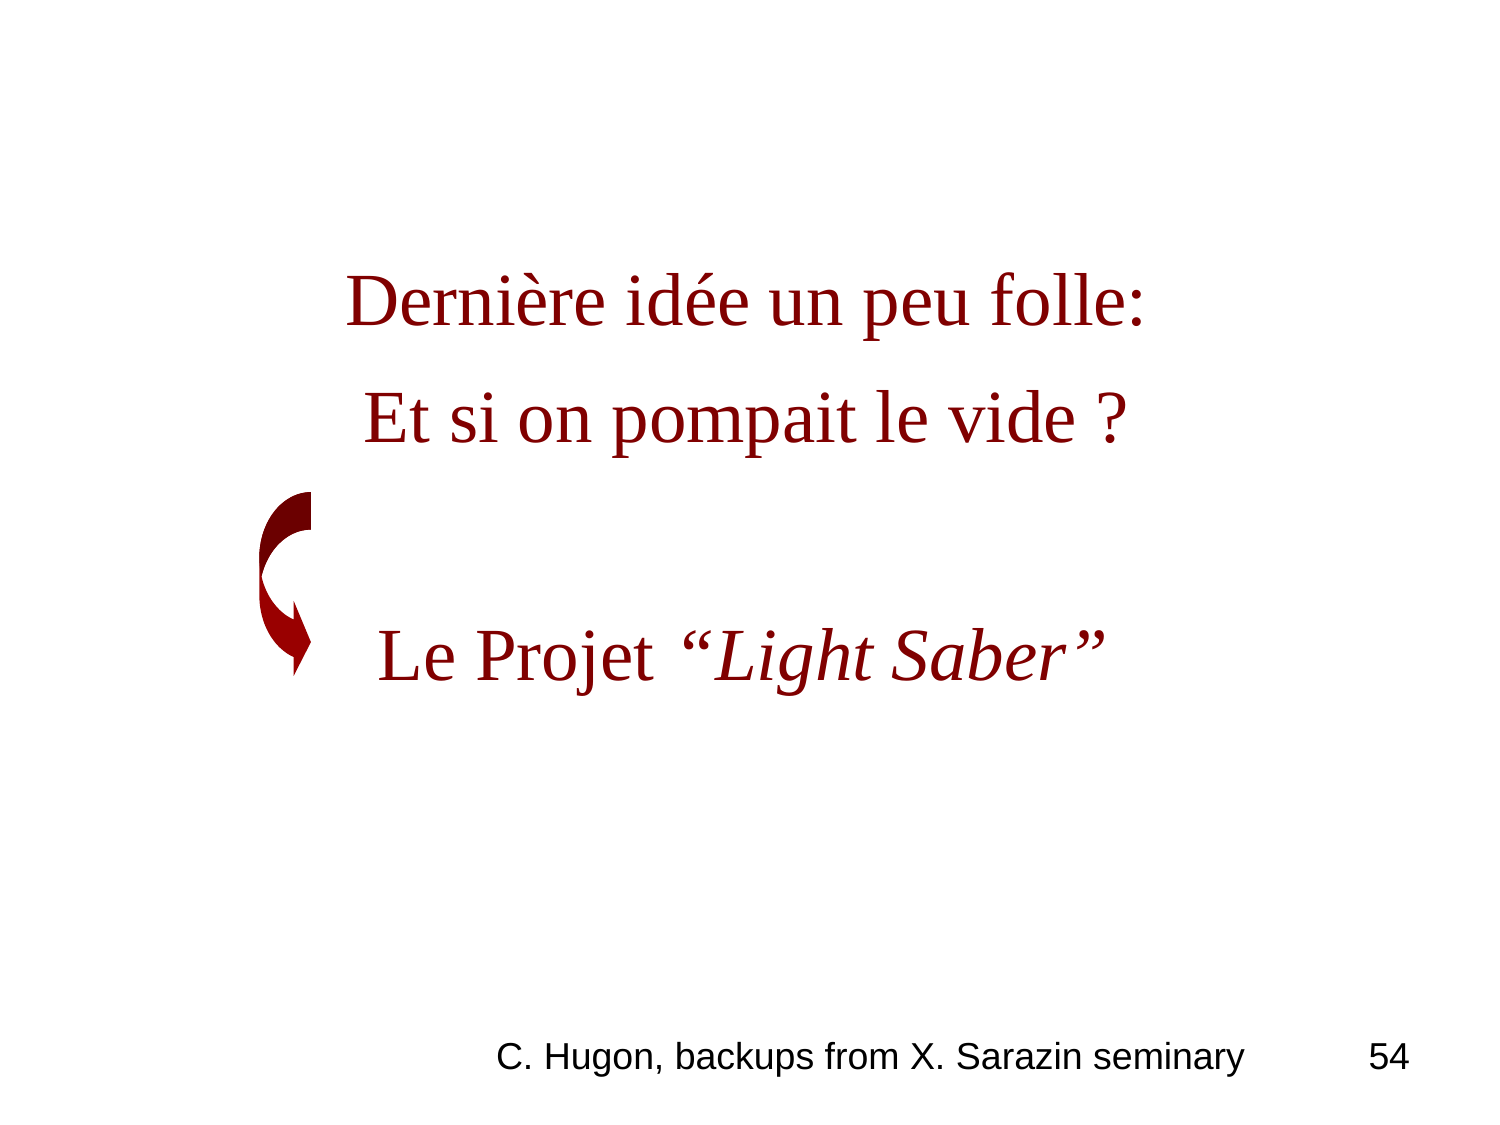

Dernière idée un peu folle:
Et si on pompait le vide ?
Le Projet “Light Saber”
C. Hugon, backups from X. Sarazin seminary
54